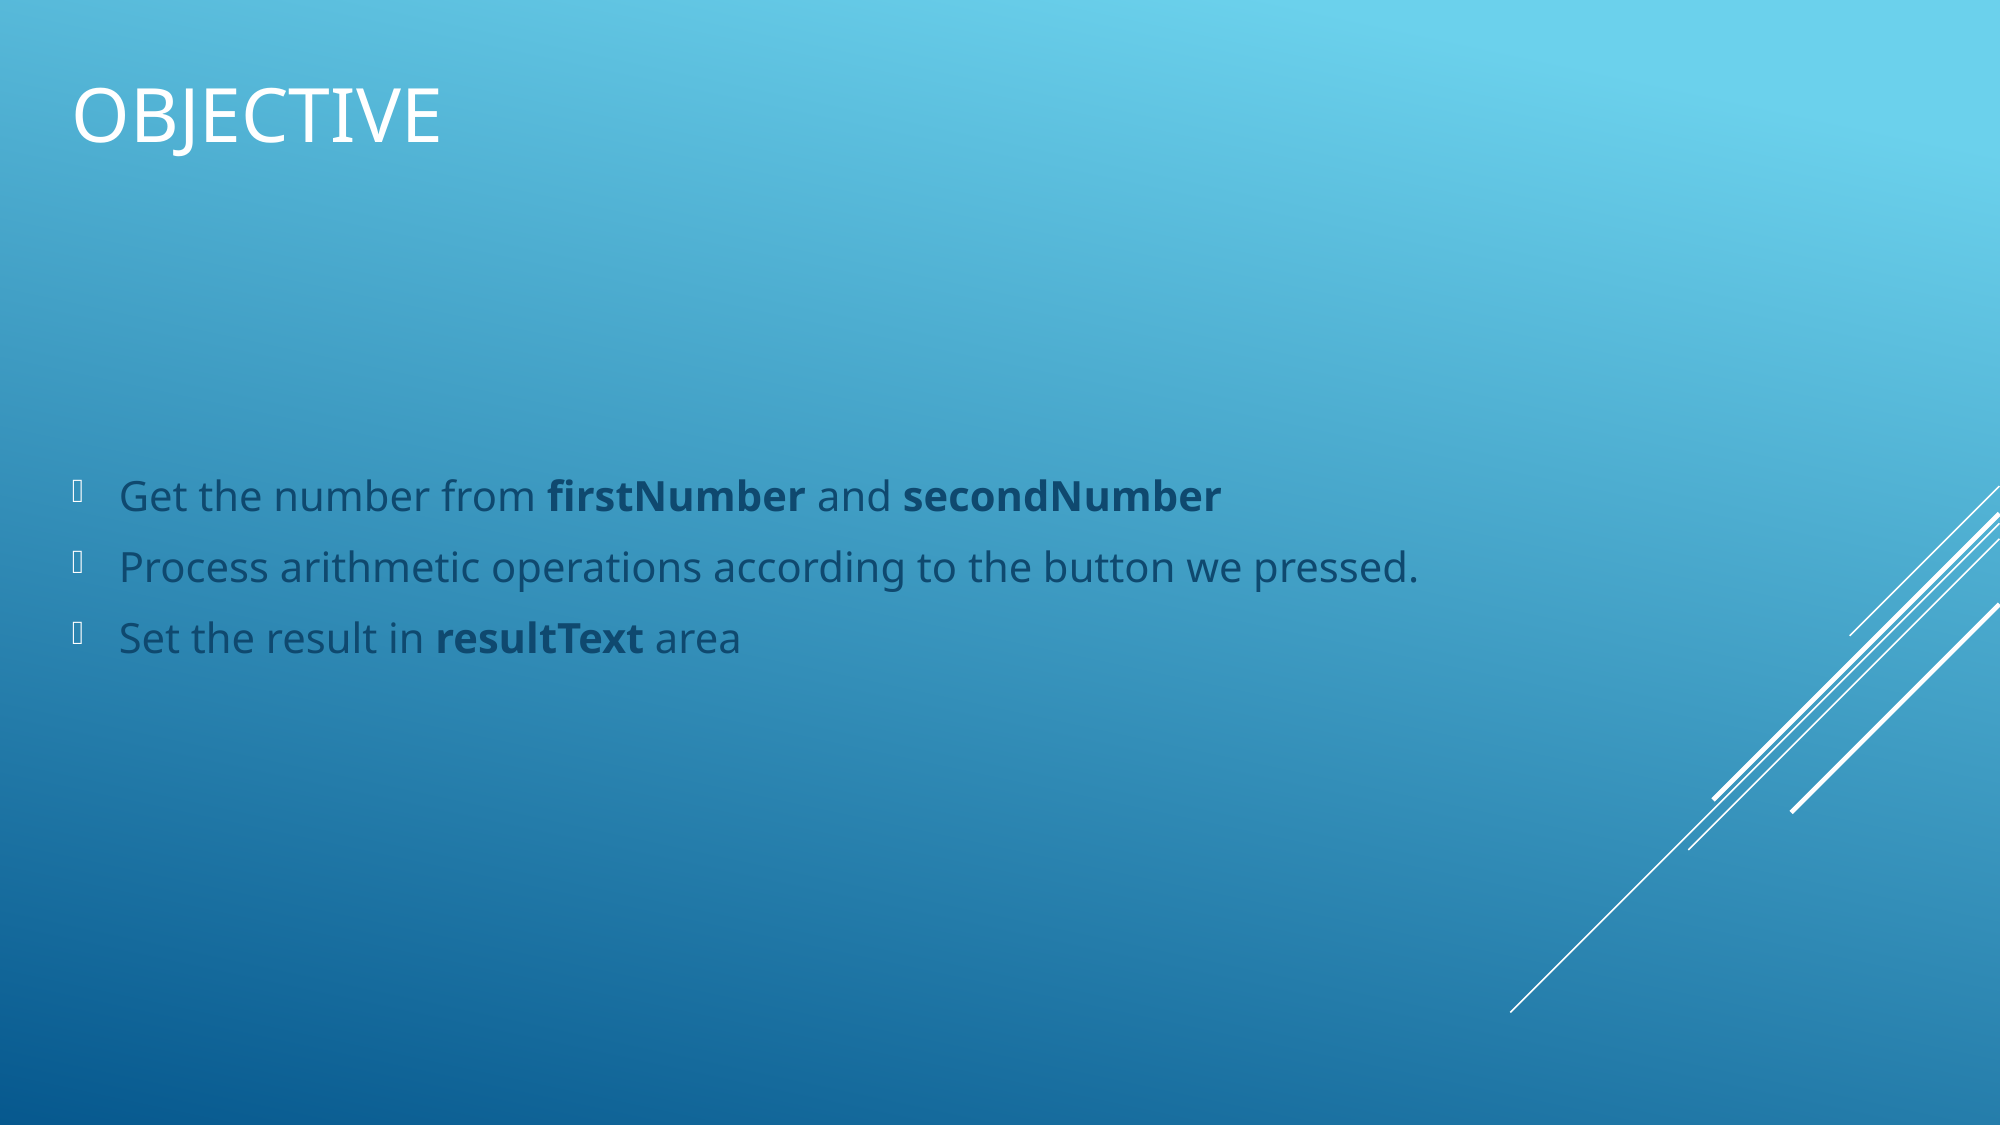

# Objective
Get the number from firstNumber and secondNumber
Process arithmetic operations according to the button we pressed.
Set the result in resultText area